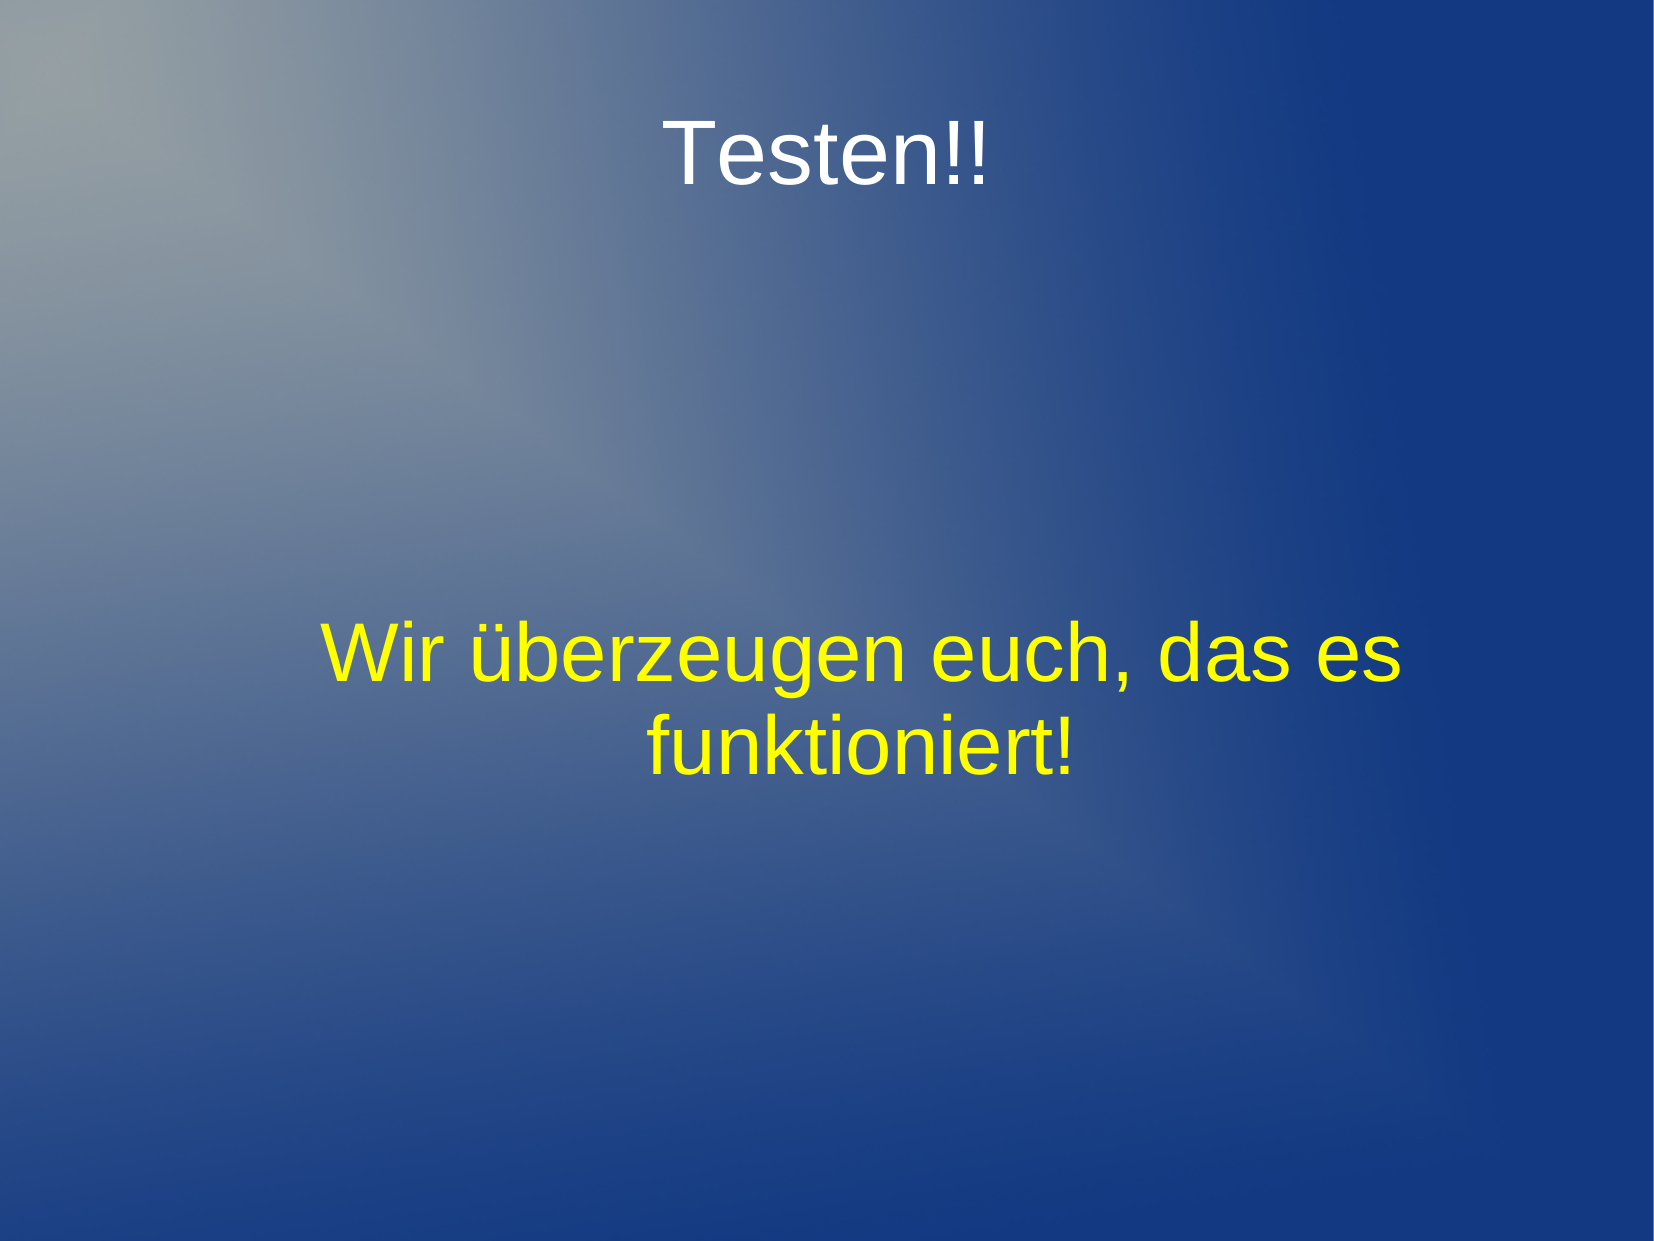

# Testen!!
Wir überzeugen euch, das es funktioniert!